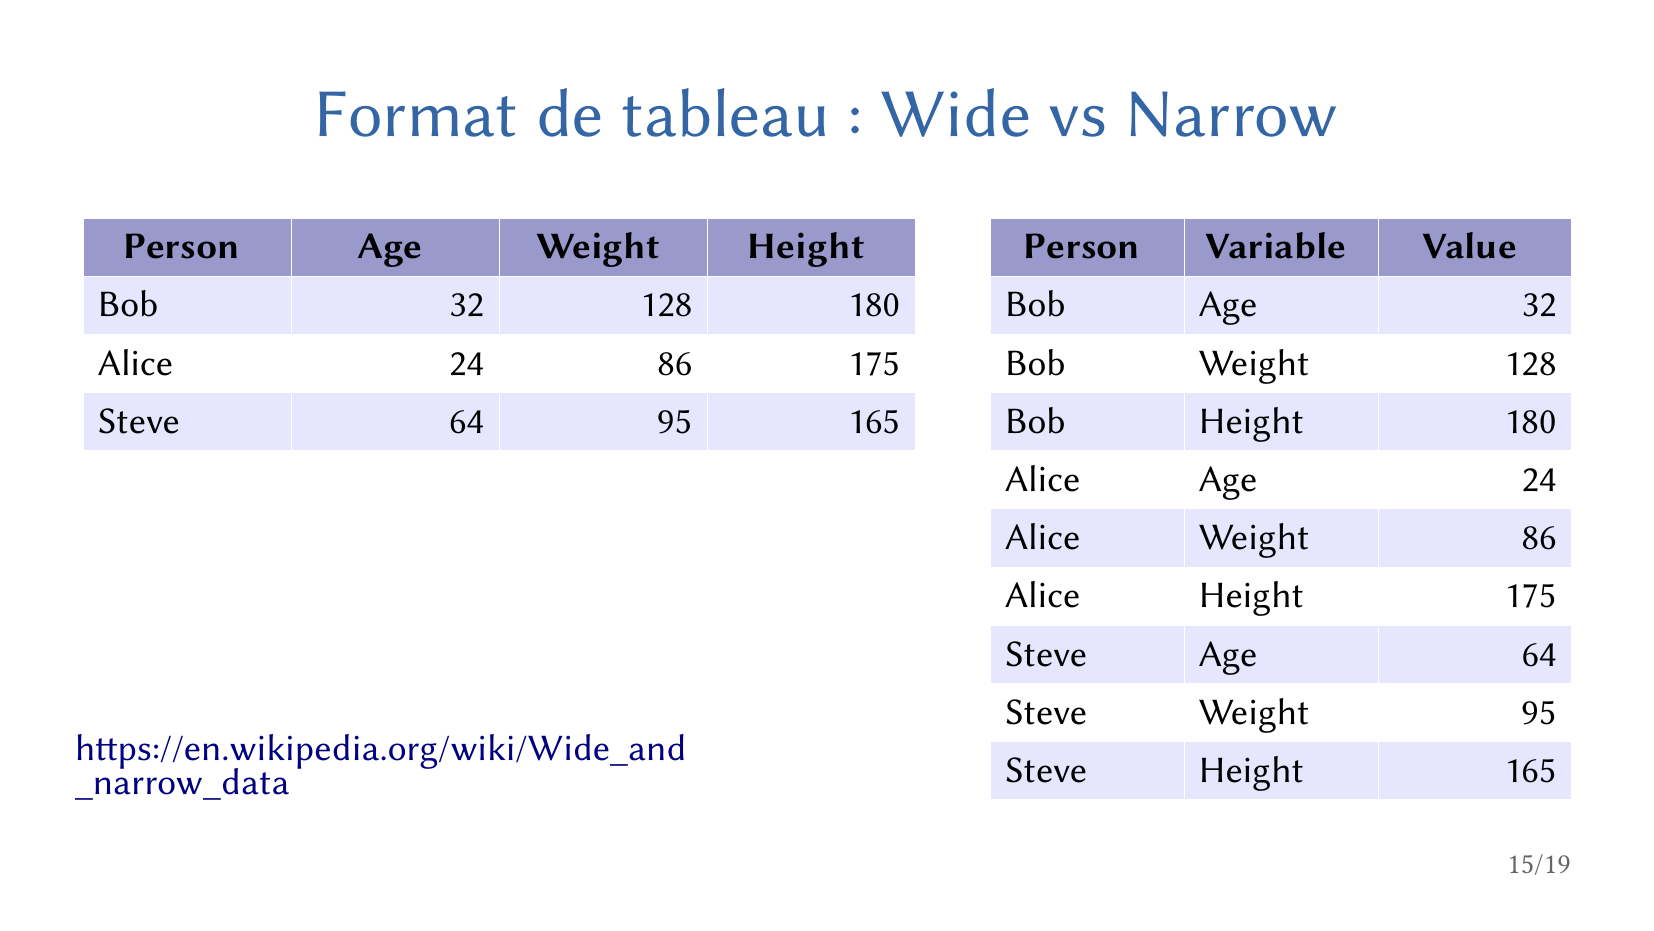

# Format de tableau : Wide vs Narrow
| Person | Age | Weight | Height |
| --- | --- | --- | --- |
| Bob | 32 | 128 | 180 |
| Alice | 24 | 86 | 175 |
| Steve | 64 | 95 | 165 |
| Person | Variable | Value |
| --- | --- | --- |
| Bob | Age | 32 |
| Bob | Weight | 128 |
| Bob | Height | 180 |
| Alice | Age | 24 |
| Alice | Weight | 86 |
| Alice | Height | 175 |
| Steve | Age | 64 |
| Steve | Weight | 95 |
| Steve | Height | 165 |
https://en.wikipedia.org/wiki/Wide_and_narrow_data
15